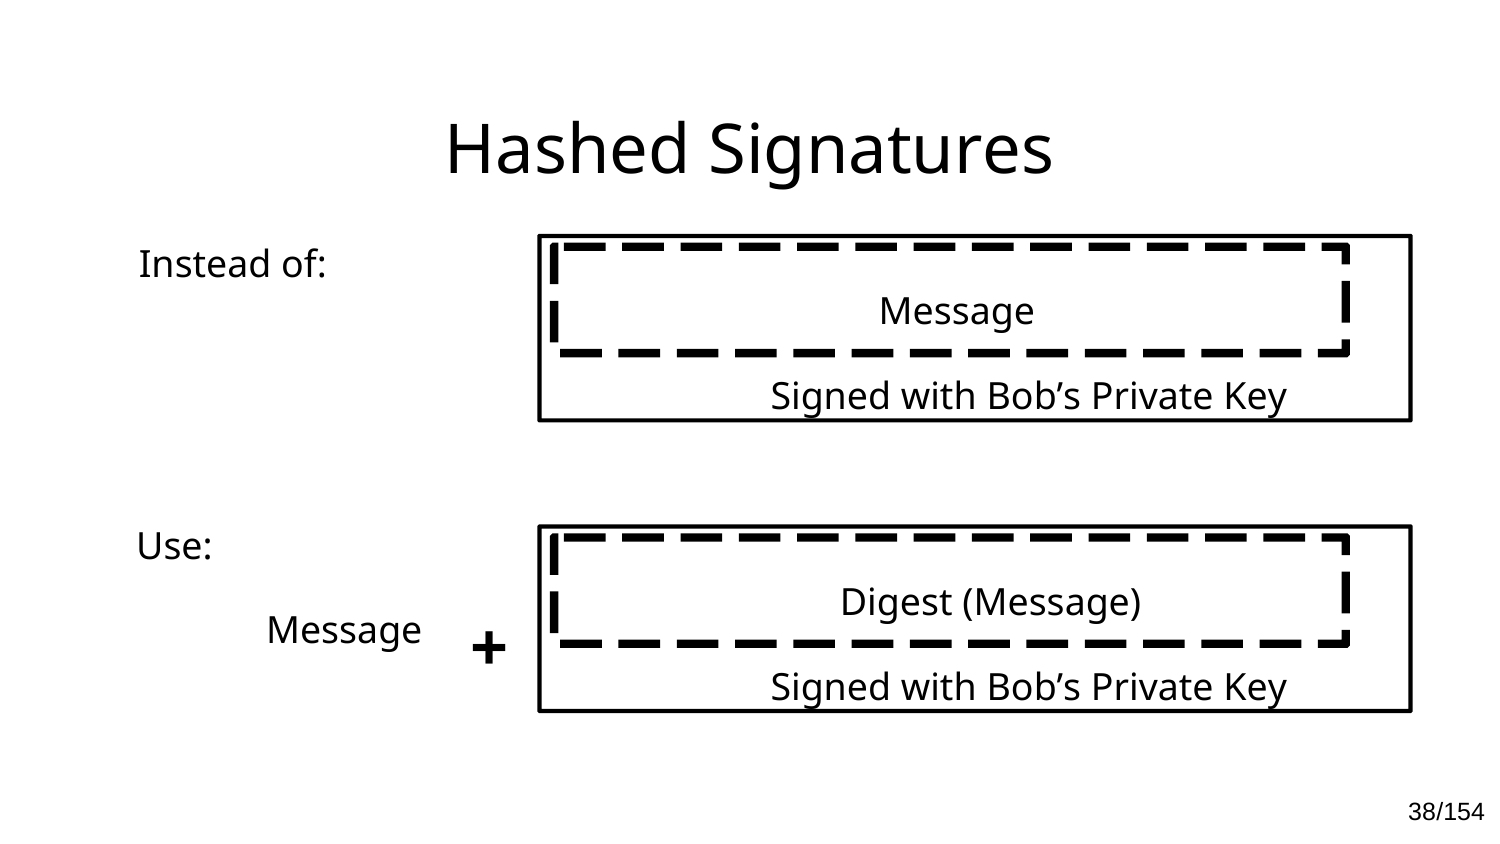

# Hashed Signatures
Instead of:
Message
Message
Signed with Bob’s Private Key
Use:
Message
Digest (Message)
+
Message
Signed with Bob’s Private Key